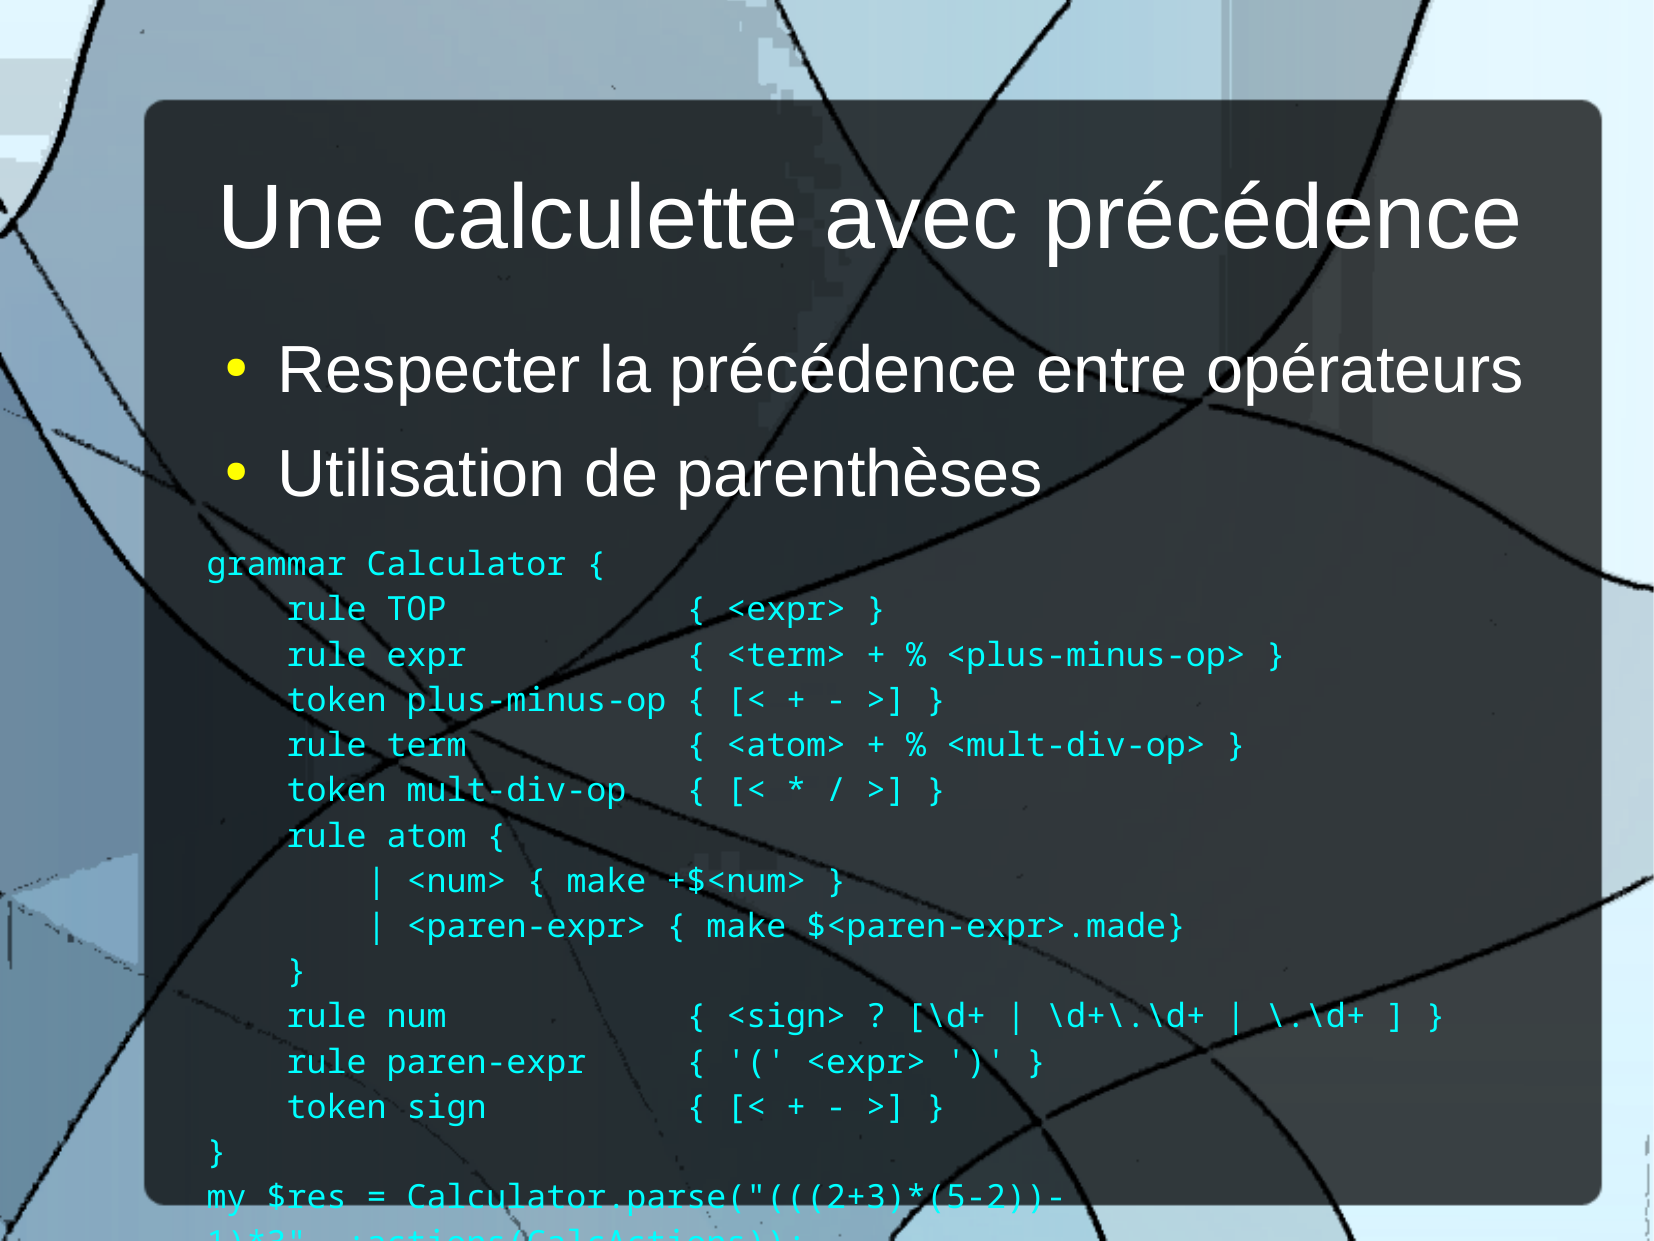

# Une calculette avec précédence
Respecter la précédence entre opérateurs
Utilisation de parenthèses
grammar Calculator {
 rule TOP { <expr> }
 rule expr { <term> + % <plus-minus-op> }
 token plus-minus-op { [< + - >] }
 rule term { <atom> + % <mult-div-op> }
 token mult-div-op { [< * / >] }
 rule atom {
 | <num> { make +$<num> }
 | <paren-expr> { make $<paren-expr>.made}
 }
 rule num { <sign> ? [\d+ | \d+\.\d+ | \.\d+ ] }
 rule paren-expr { '(' <expr> ')' }
 token sign { [< + - >] }
}
my $res = Calculator.parse("(((2+3)*(5-2))-1)*3", :actions(CalcActions));